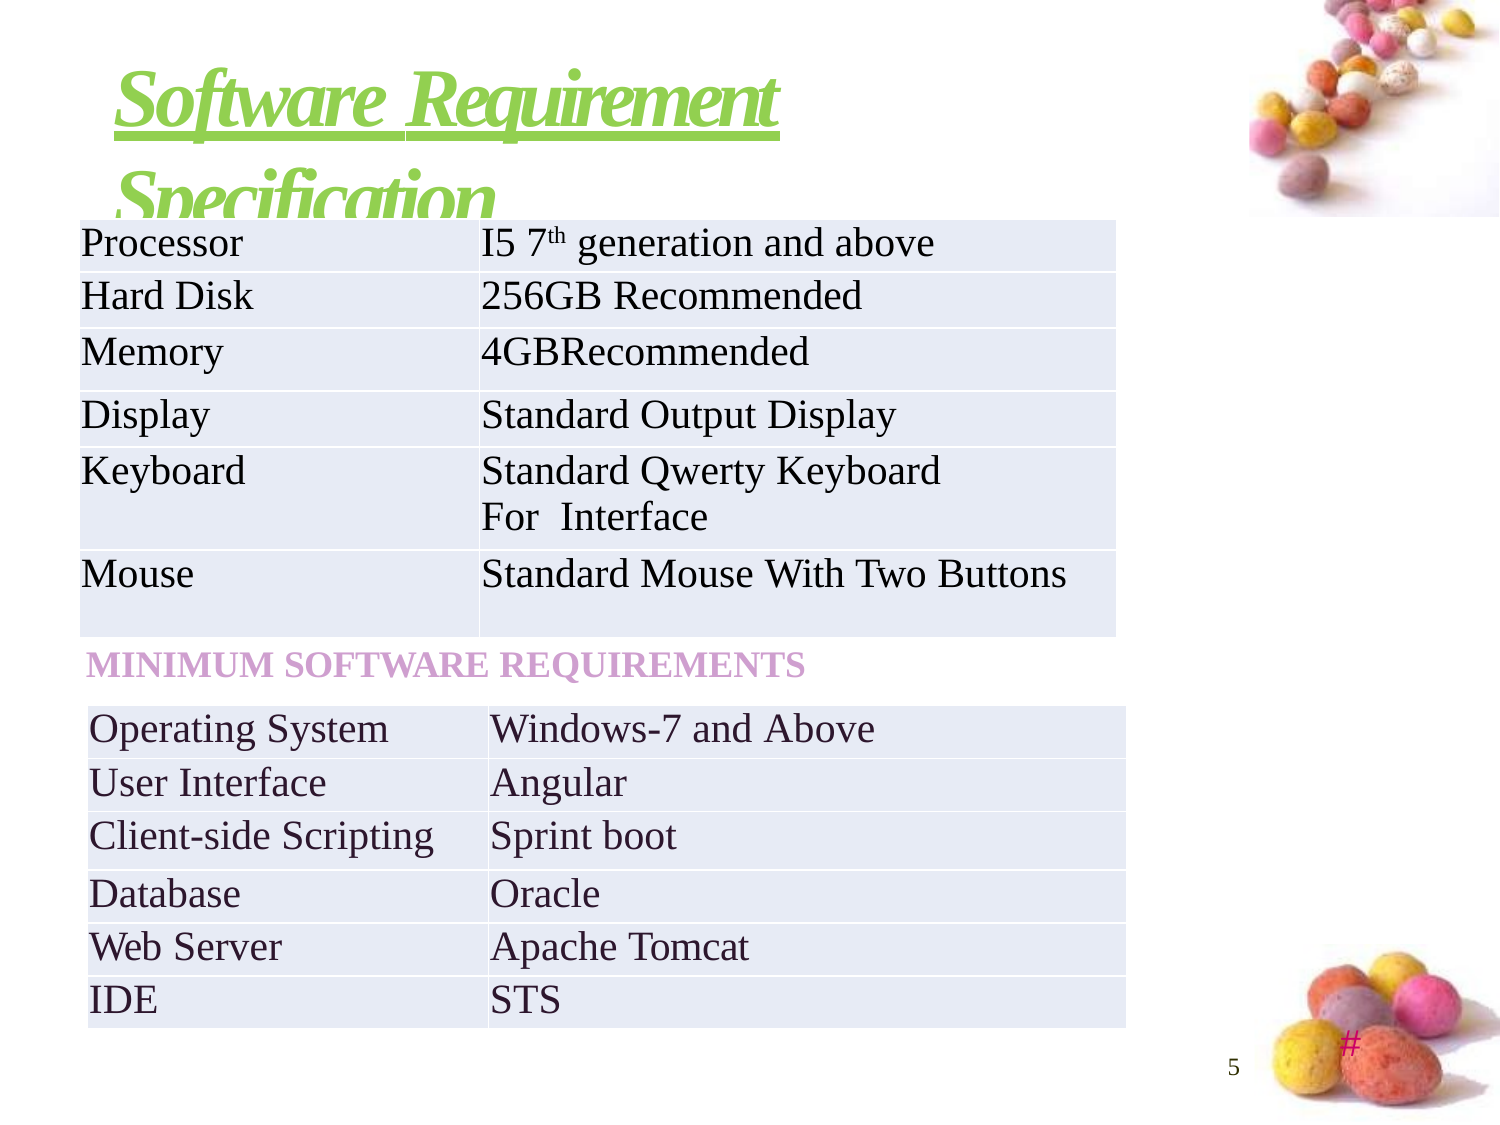

# Software Requirement Specification MINIMUM HARDWARE REQUIREMENTS
| Processor | I5 7th generation and above |
| --- | --- |
| Hard Disk | 256GB Recommended |
| Memory | 4GBRecommended |
| Display | Standard Output Display |
| Keyboard | Standard Qwerty Keyboard For Interface |
| Mouse | Standard Mouse With Two Buttons |
MINIMUM SOFTWARE REQUIREMENTS
| Operating System | Windows-7 and Above |
| --- | --- |
| User Interface | Angular |
| Client-side Scripting | Sprint boot |
| Database | Oracle |
| Web Server | Apache Tomcat |
| IDE | STS |
#
5